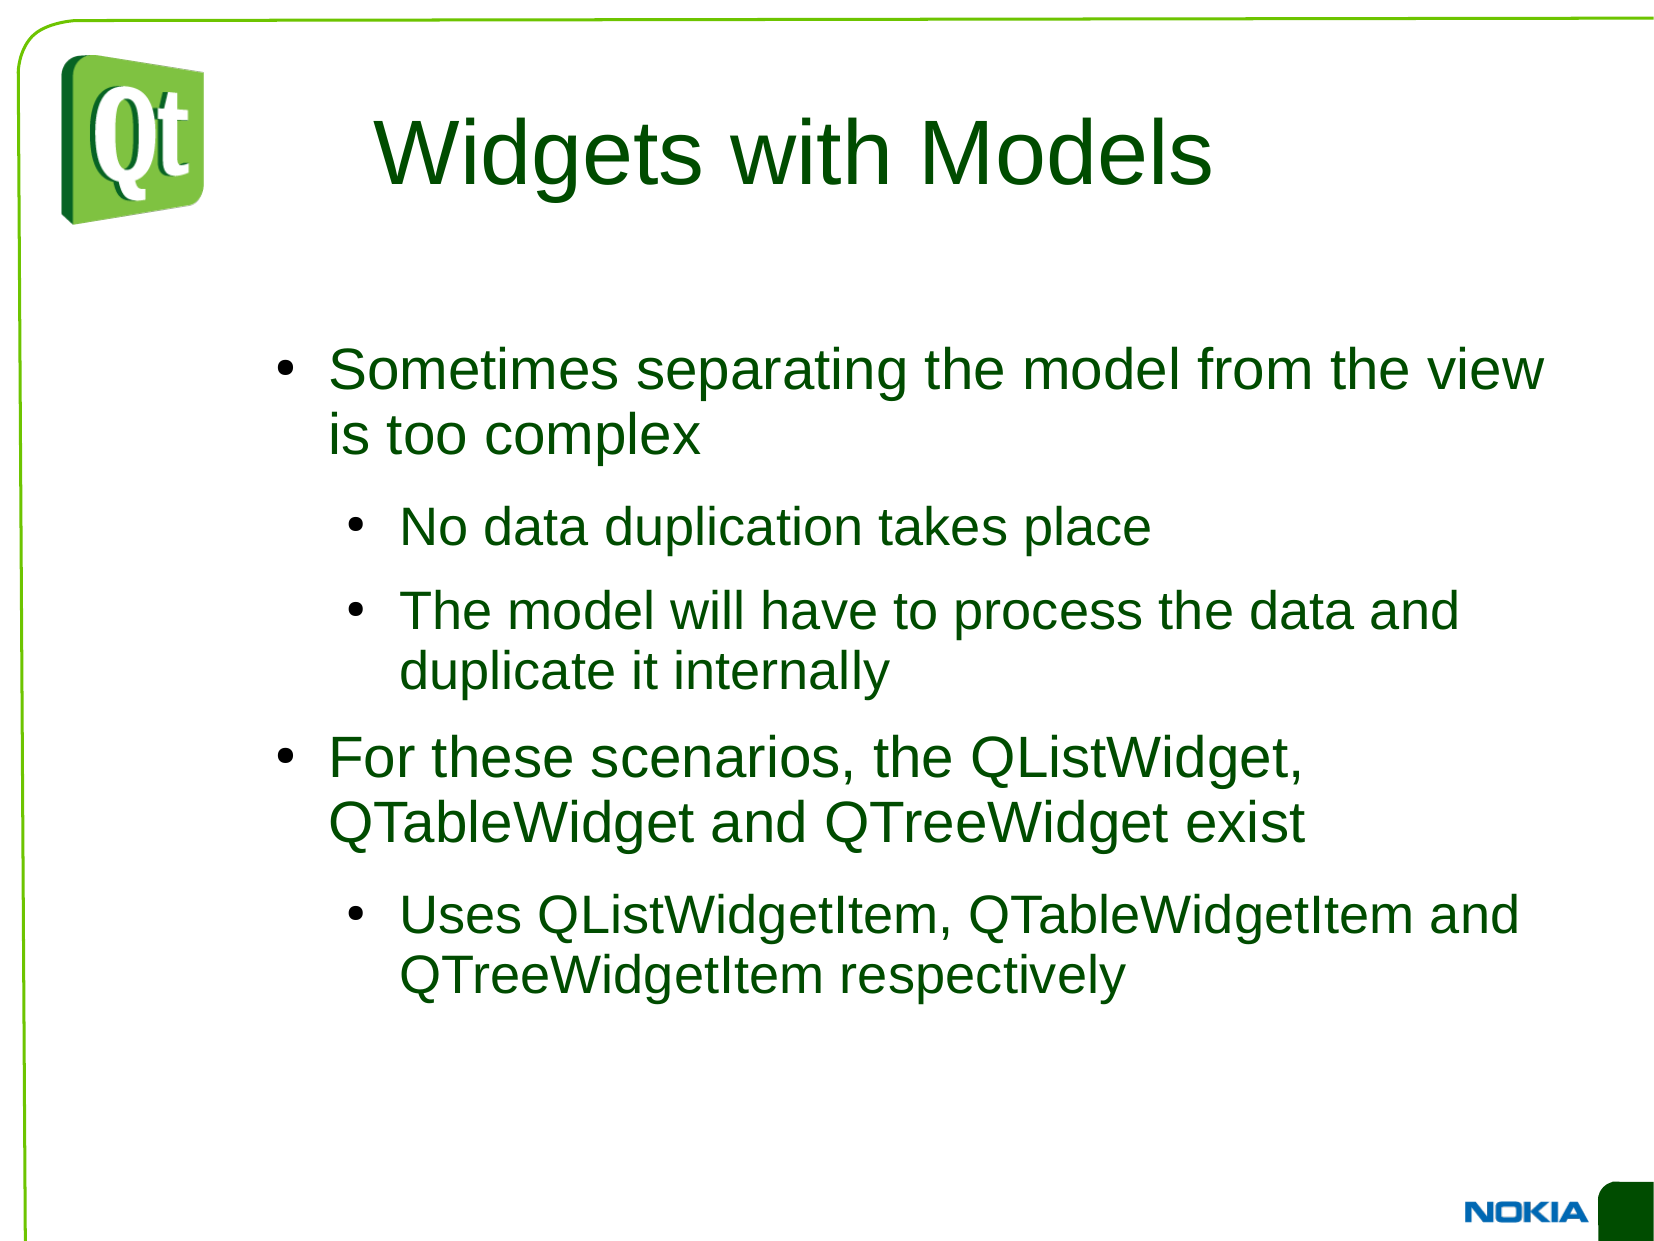

# Widgets with Models
Sometimes separating the model from the view is too complex
No data duplication takes place
The model will have to process the data and duplicate it internally
For these scenarios, the QListWidget, QTableWidget and QTreeWidget exist
Uses QListWidgetItem, QTableWidgetItem and QTreeWidgetItem respectively